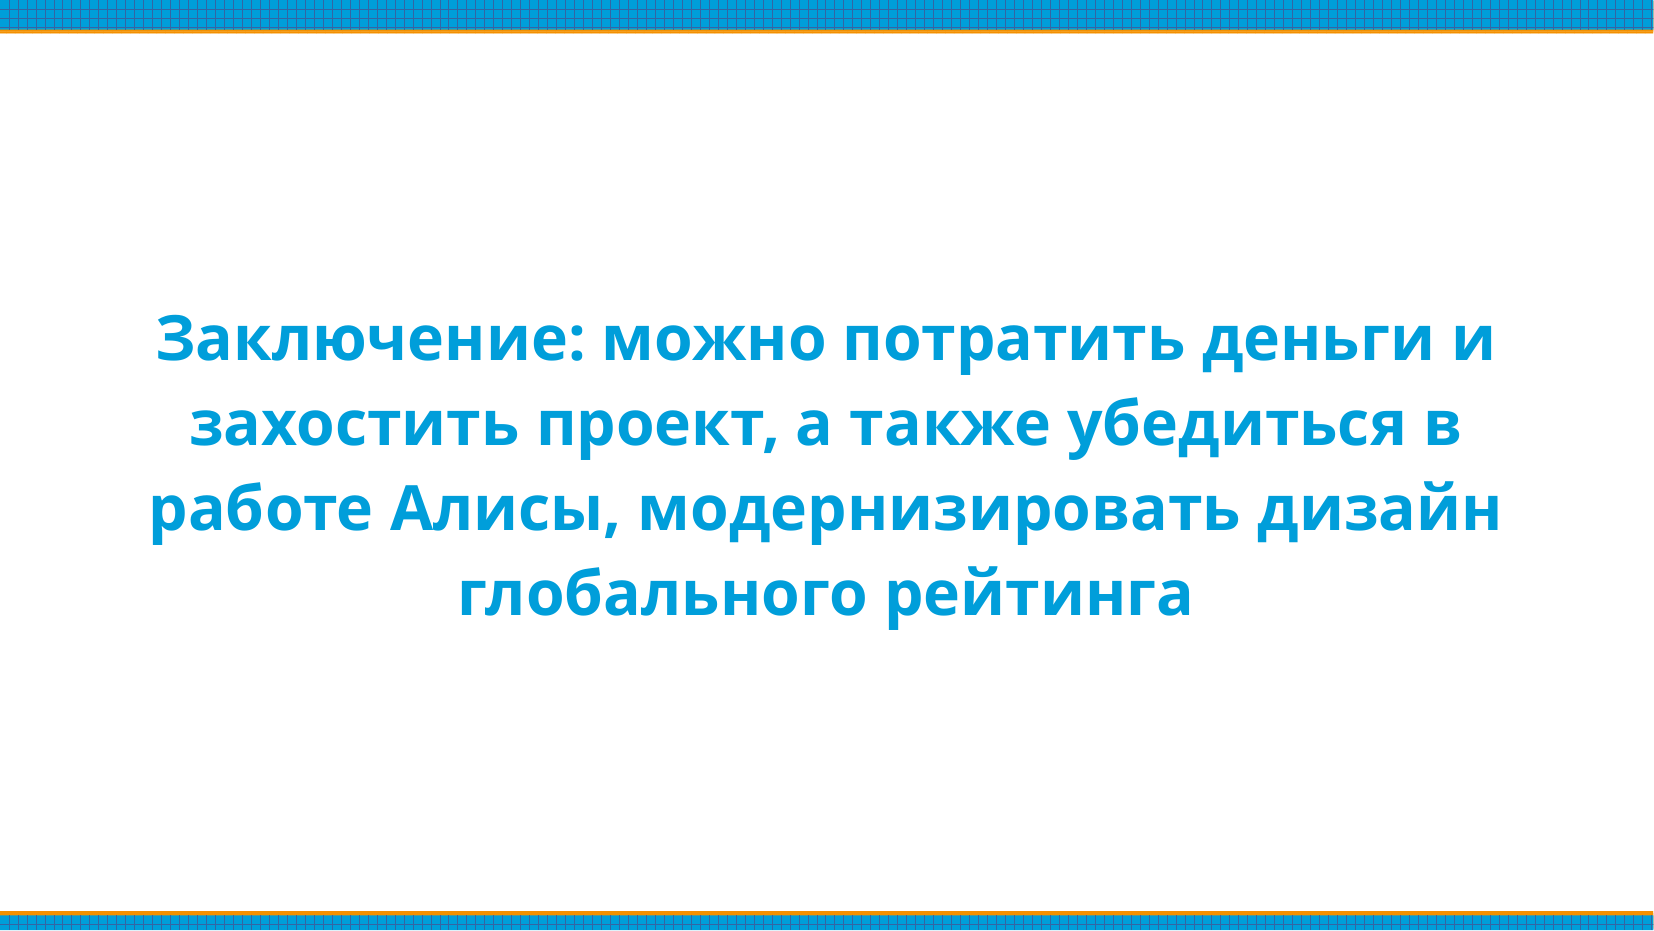

# Заключение: можно потратить деньги и захостить проект, а также убедиться в работе Алисы, модернизировать дизайн глобального рейтинга